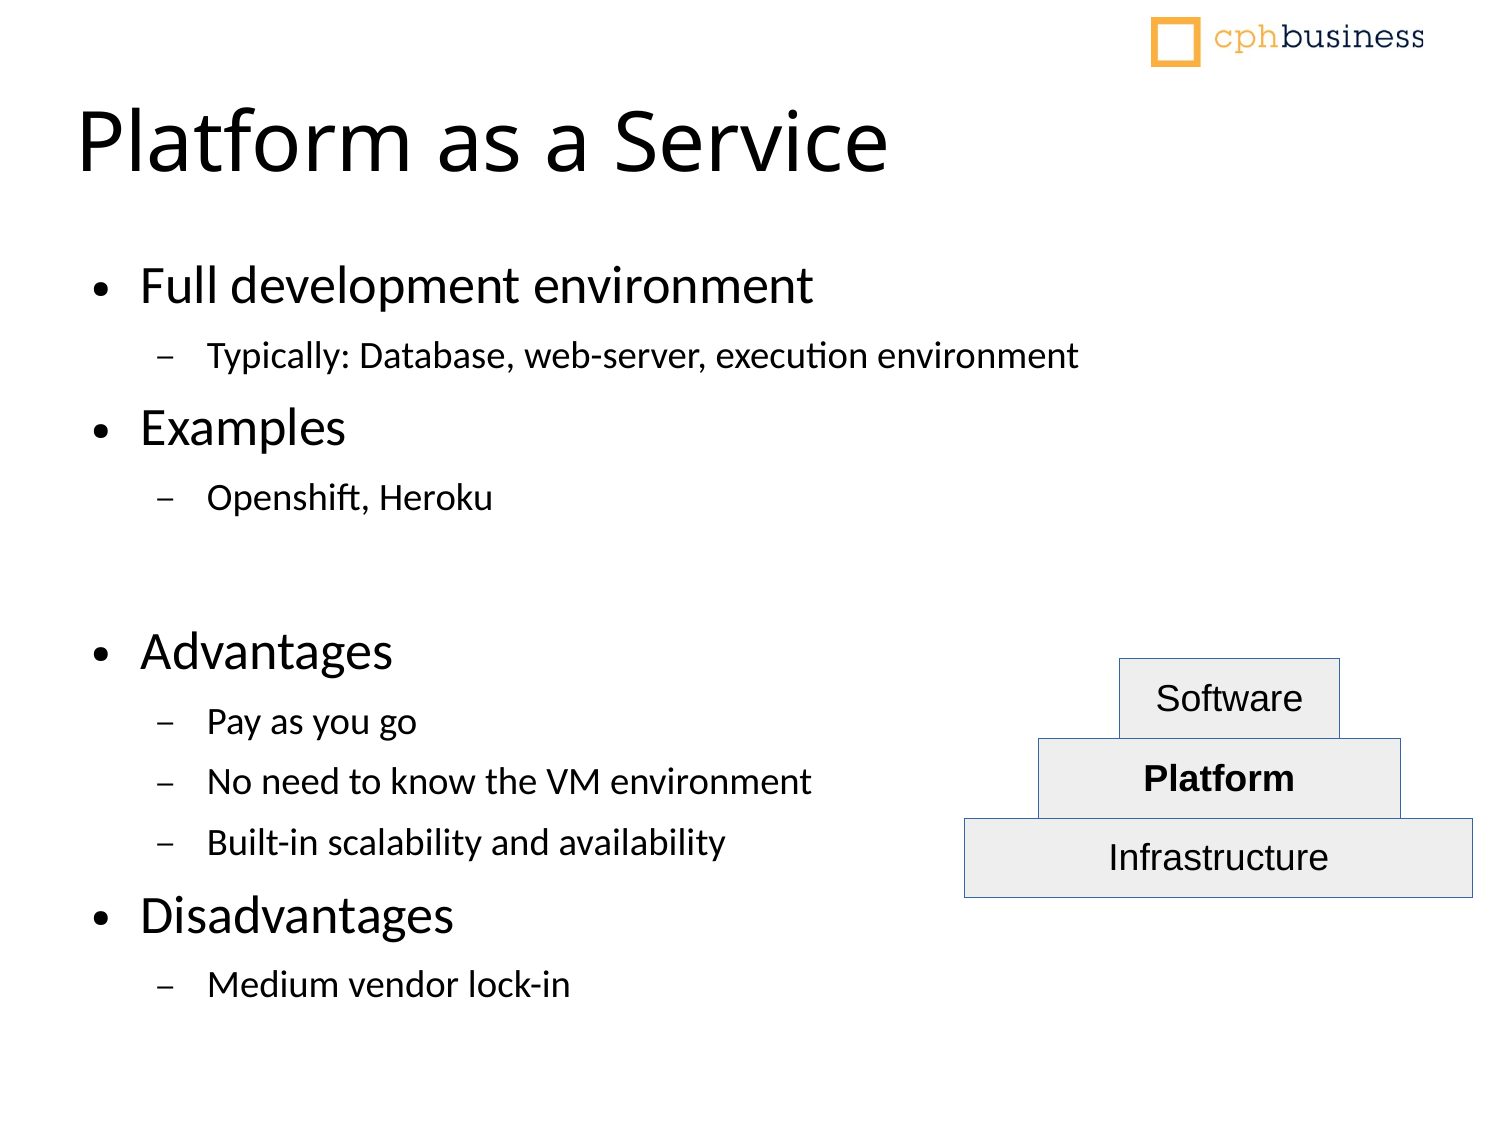

# Platform as a Service
Full development environment
Typically: Database, web-server, execution environment
Examples
Openshift, Heroku
Advantages
Pay as you go
No need to know the VM environment
Built-in scalability and availability
Disadvantages
Medium vendor lock-in
Software
Platform
Infrastructure